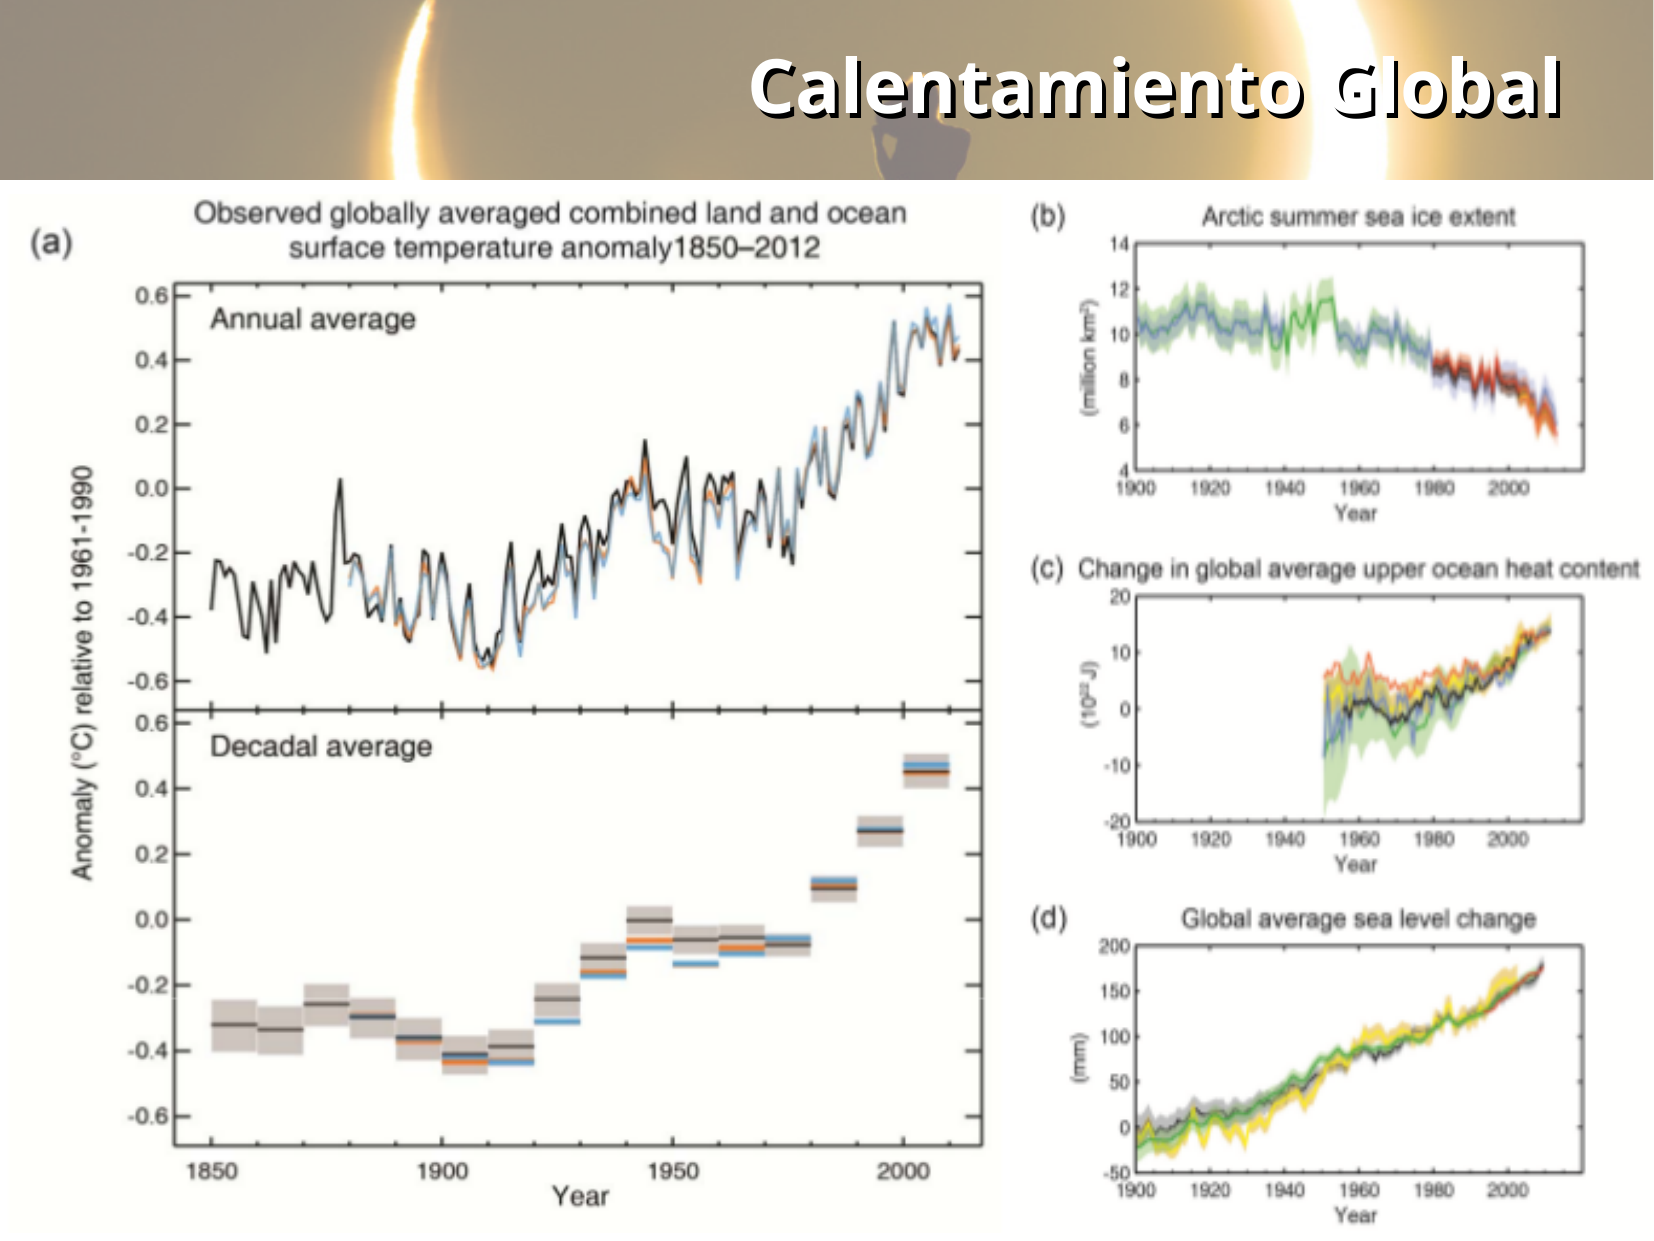

# Calentamiento Global
10/10/2013
Fisica Para Todos (Nuñez+Asorey+Estupinian)
41